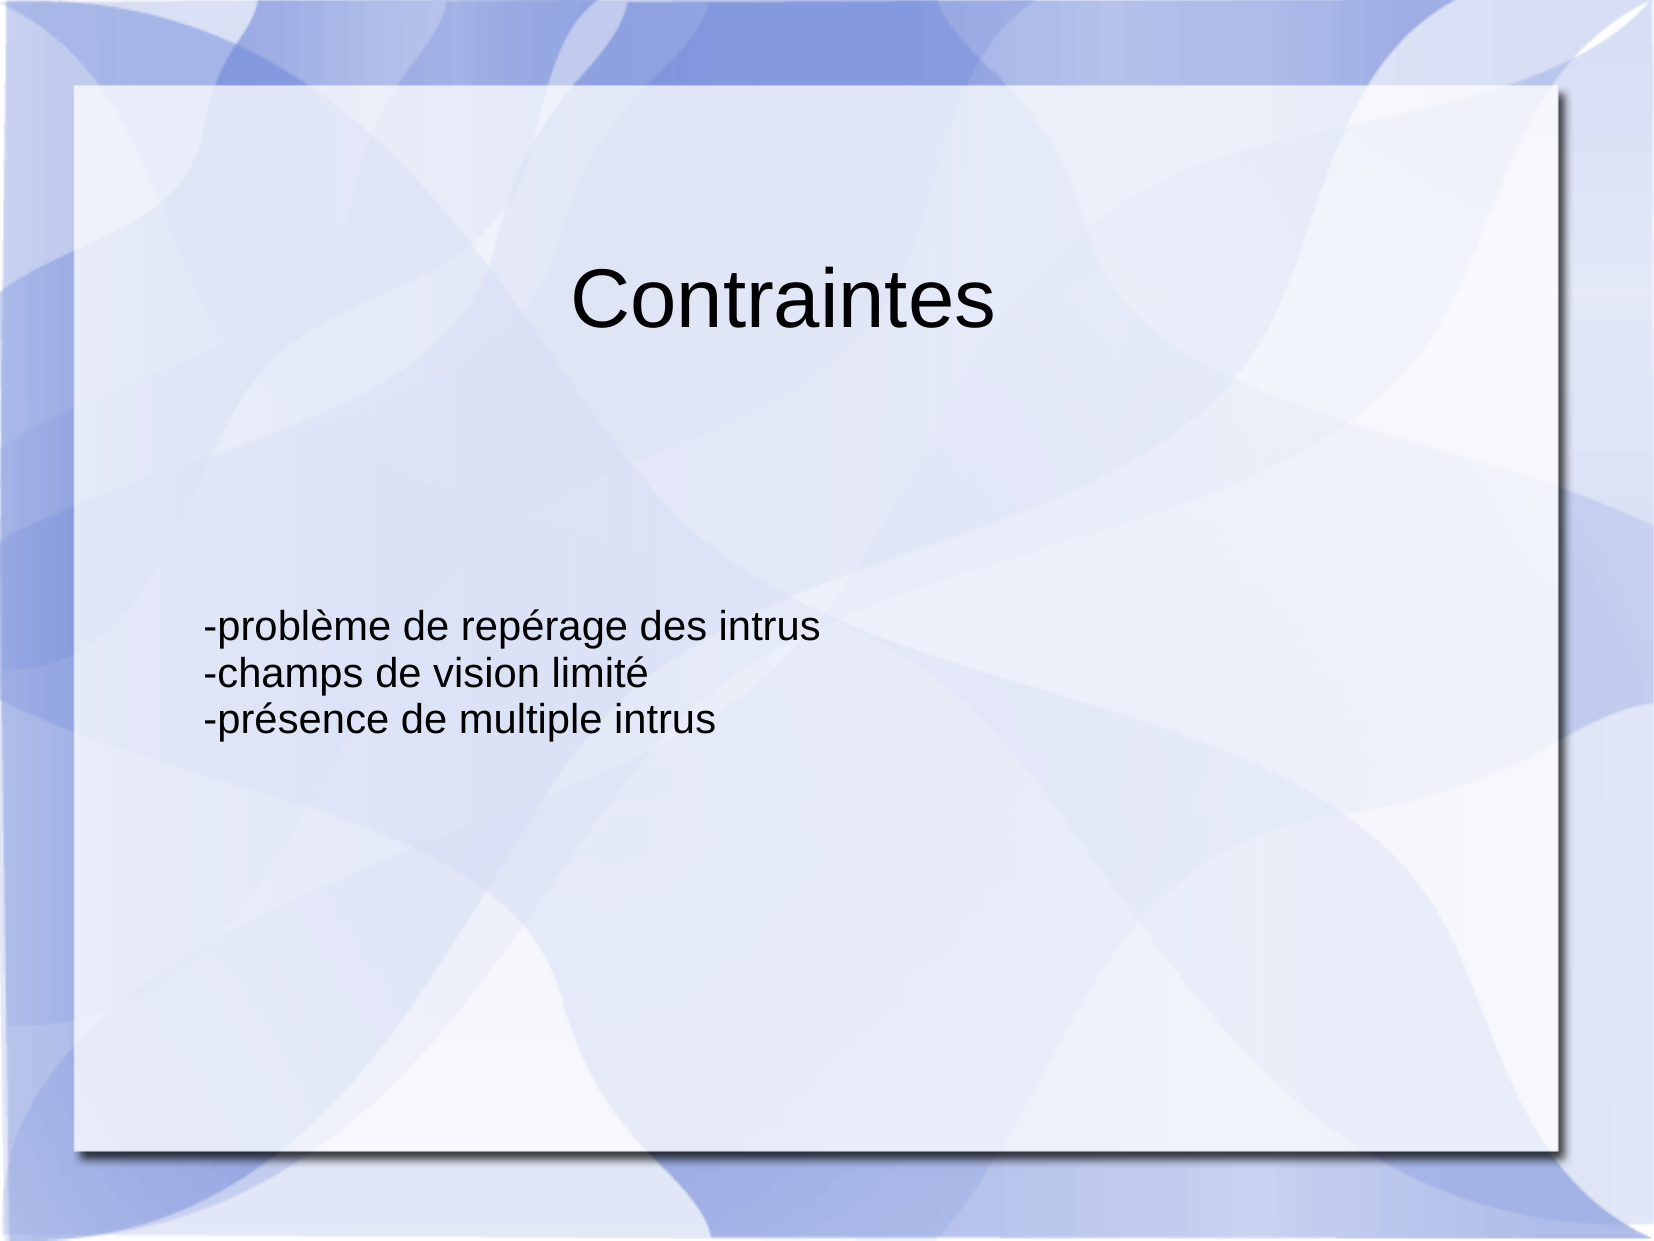

Contraintes
-problème de repérage des intrus
-champs de vision limité
-présence de multiple intrus